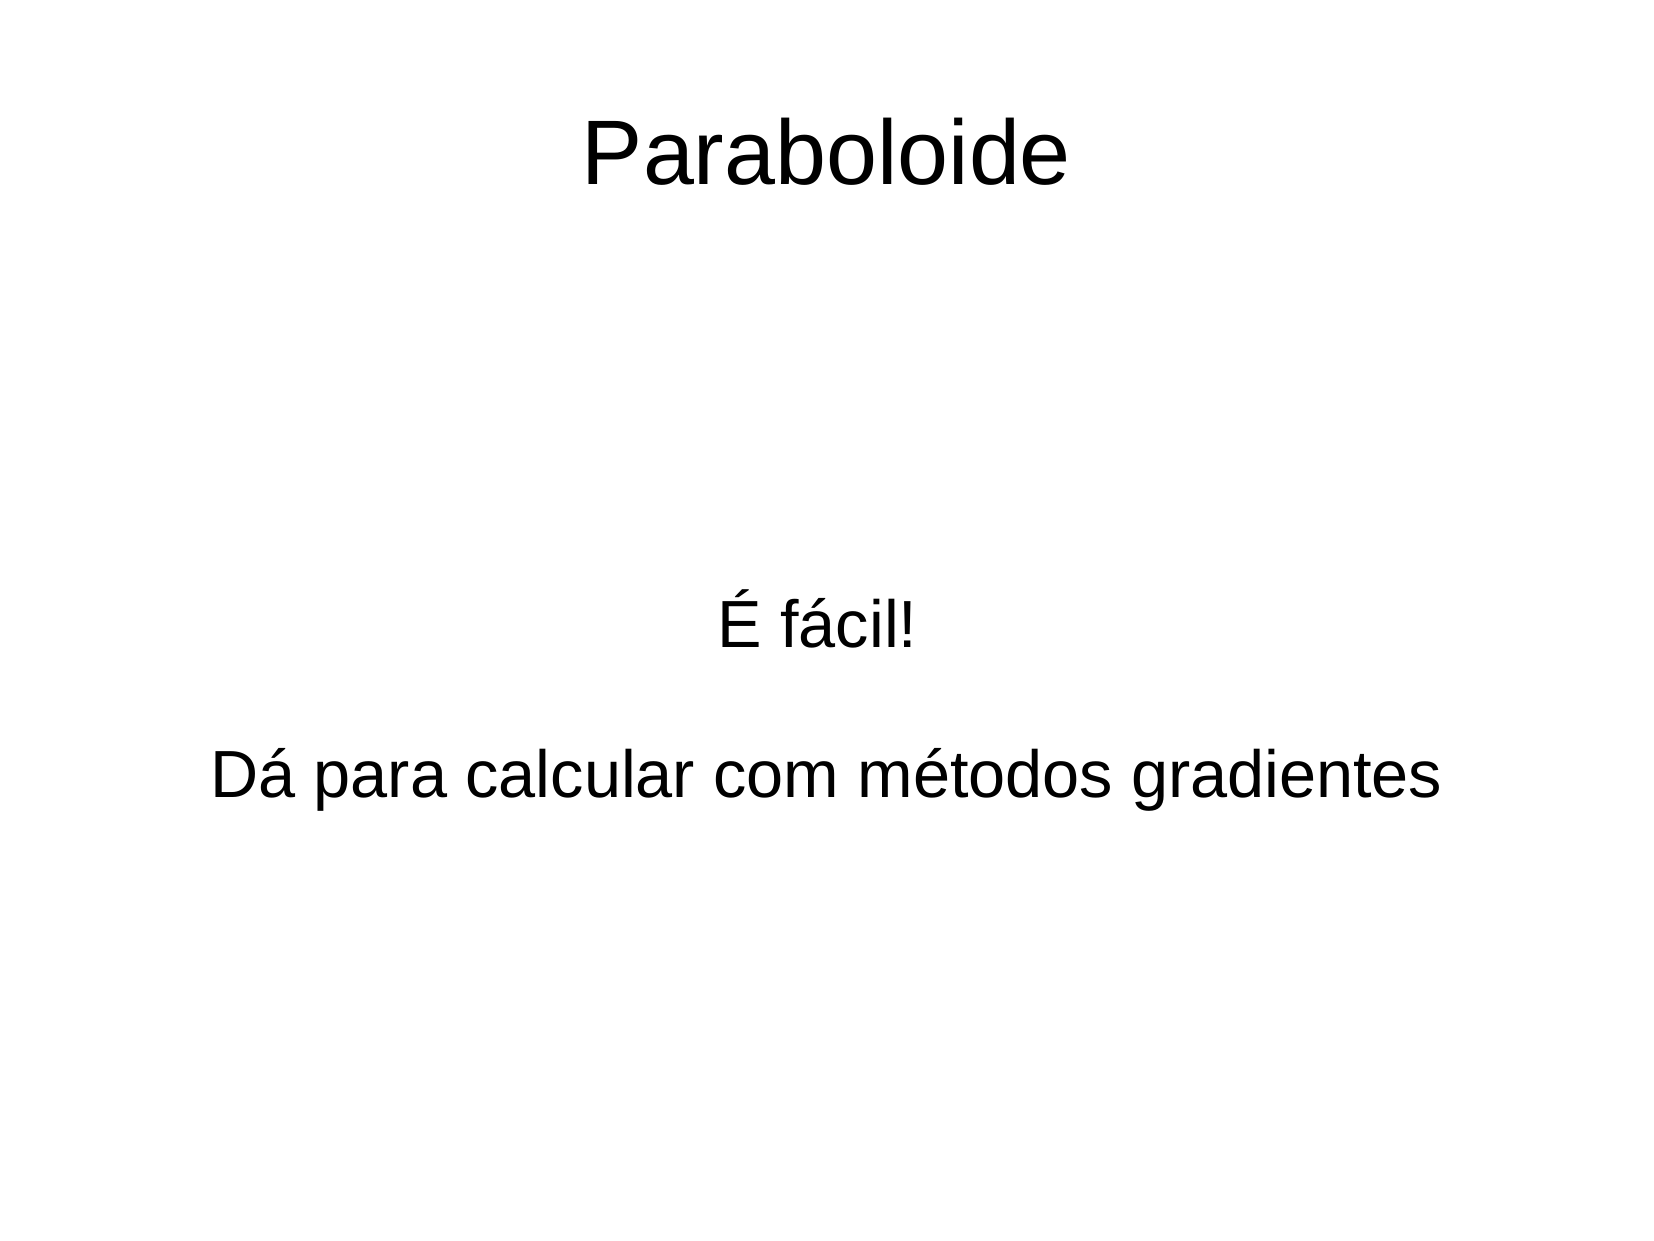

# Paraboloide
É fácil!
Dá para calcular com métodos gradientes